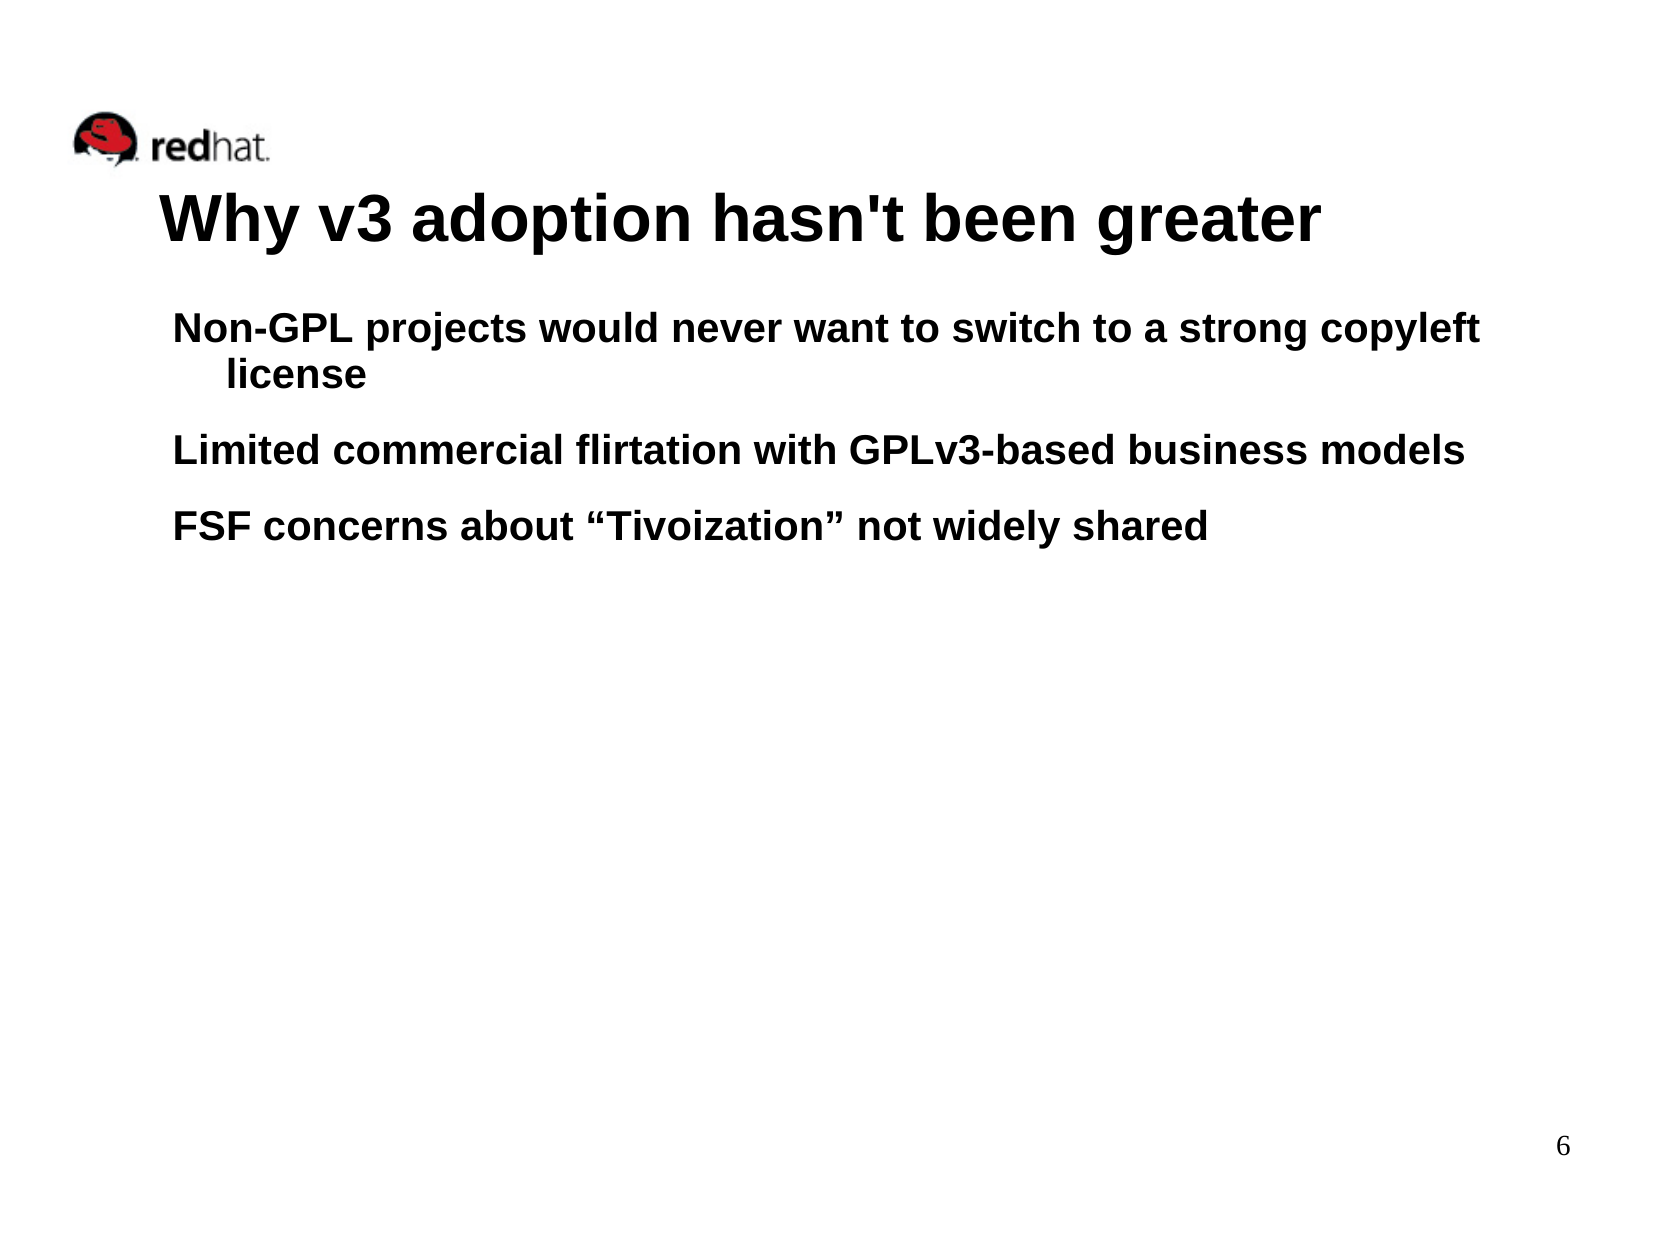

# Why v3 adoption hasn't been greater
Non-GPL projects would never want to switch to a strong copyleft license
Limited commercial flirtation with GPLv3-based business models
FSF concerns about “Tivoization” not widely shared
6